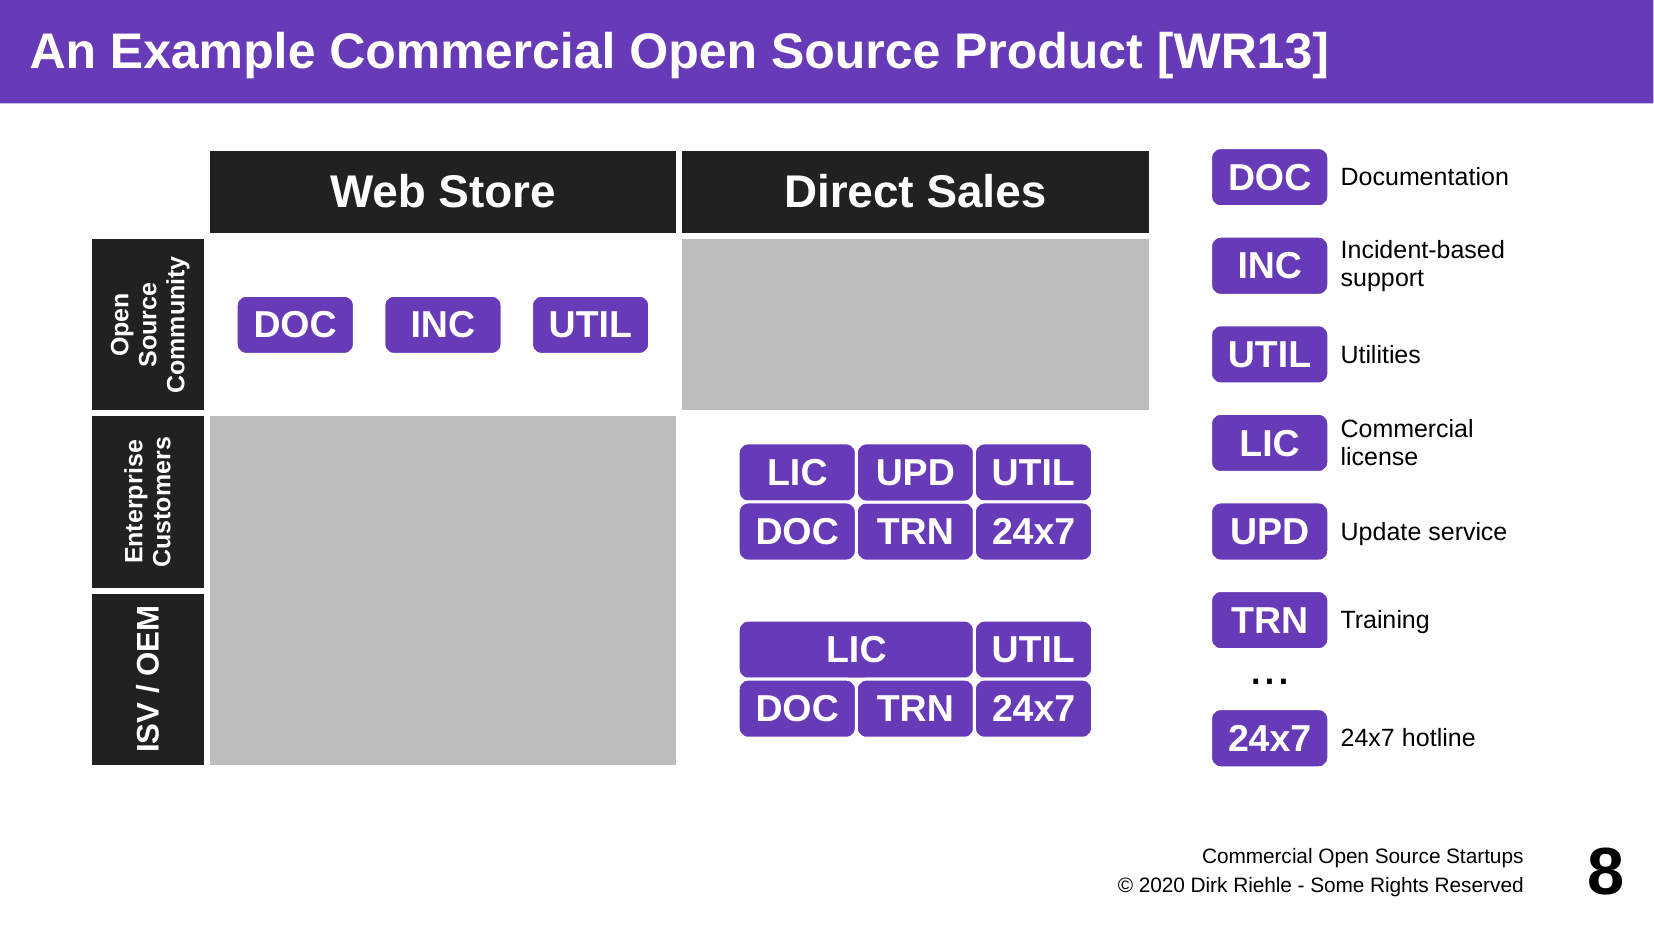

# An Example Commercial Open Source Product [WR13]
Documentation
DOC
INC
Incident-based
support
Utilities
UTIL
Commercial
license
LIC
Update service
UPD
Training
TRN
...
24x7 hotline
24x7
Web Store
Direct Sales
Open
Source
Community
DOC
INC
UTIL
Enterprise
Customers
LIC
UPD
UTIL
DOC
TRN
24x7
ISV / OEM
LIC
UTIL
DOC
TRN
24x7
Commercial Open Source Startups
8
© 2020 Dirk Riehle - Some Rights Reserved